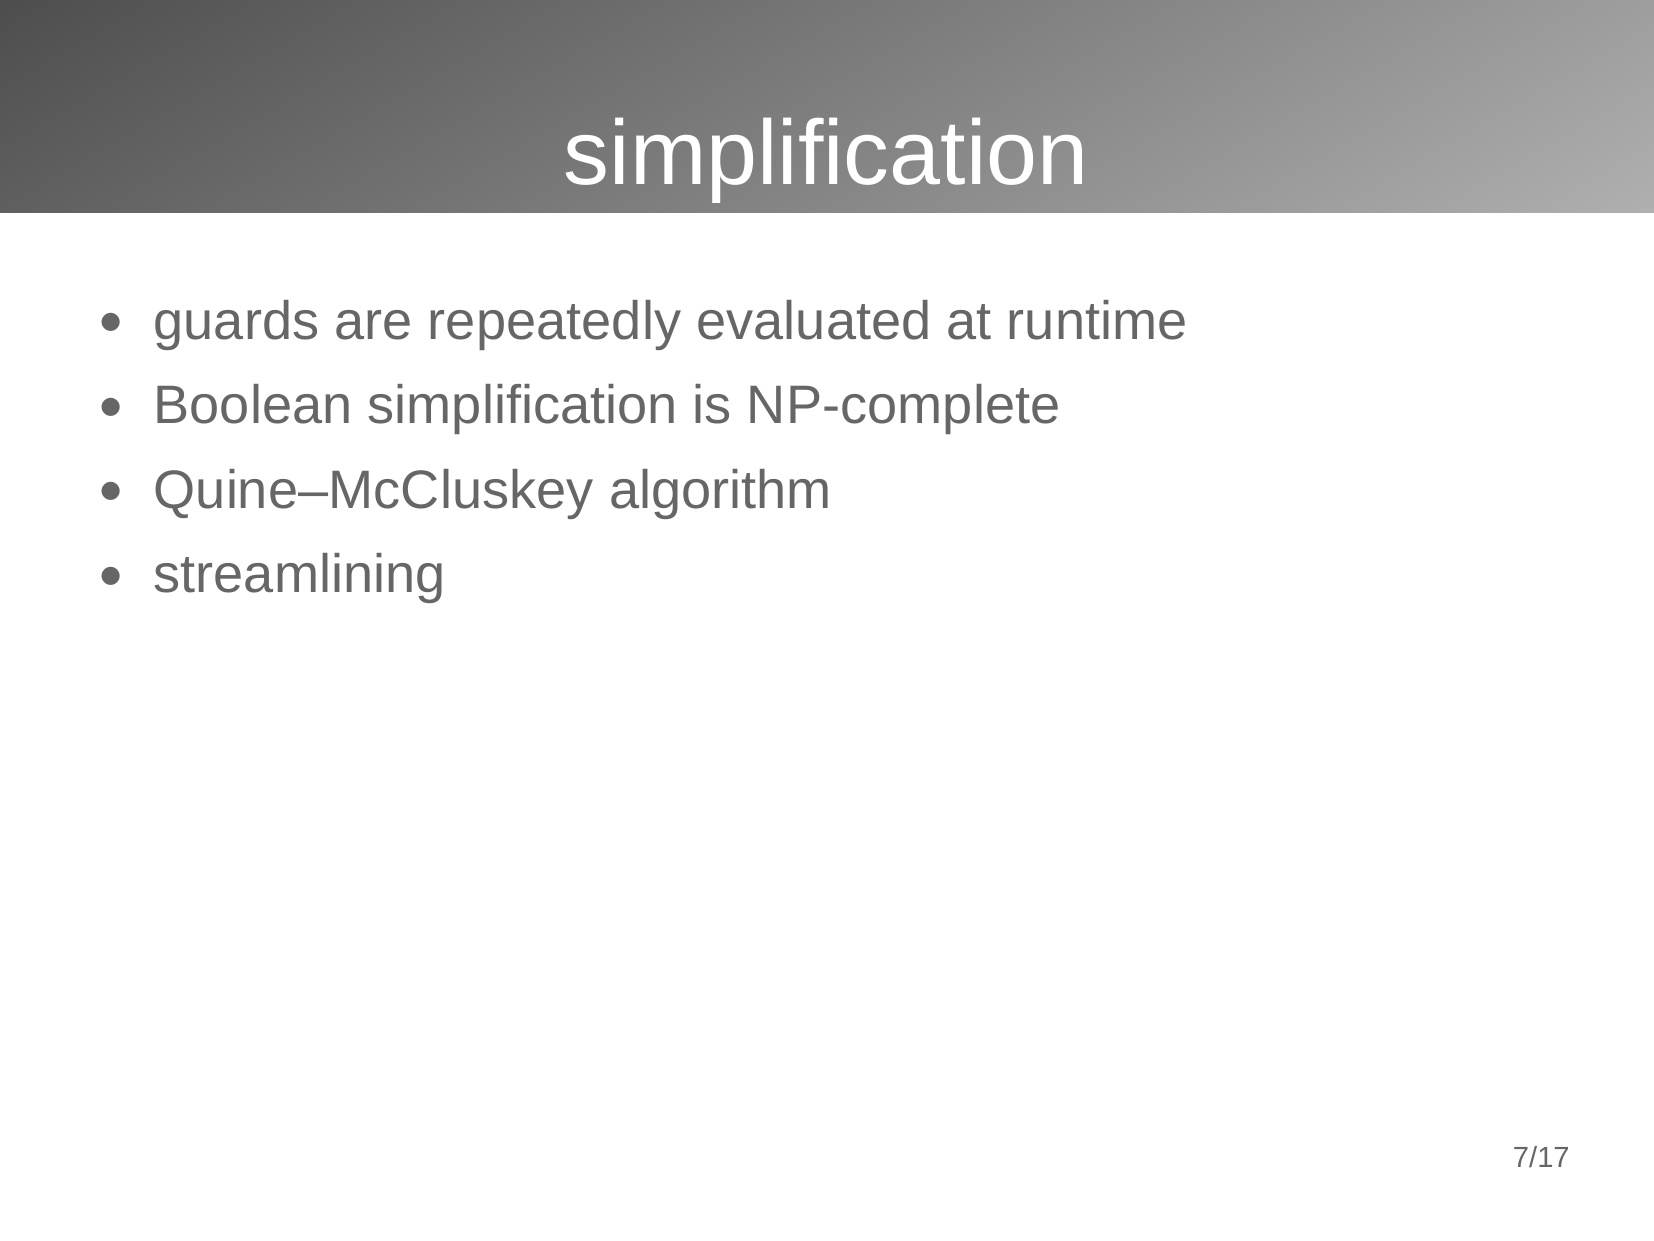

# simplification
guards are repeatedly evaluated at runtime
Boolean simplification is NP-complete
Quine–McCluskey algorithm
streamlining